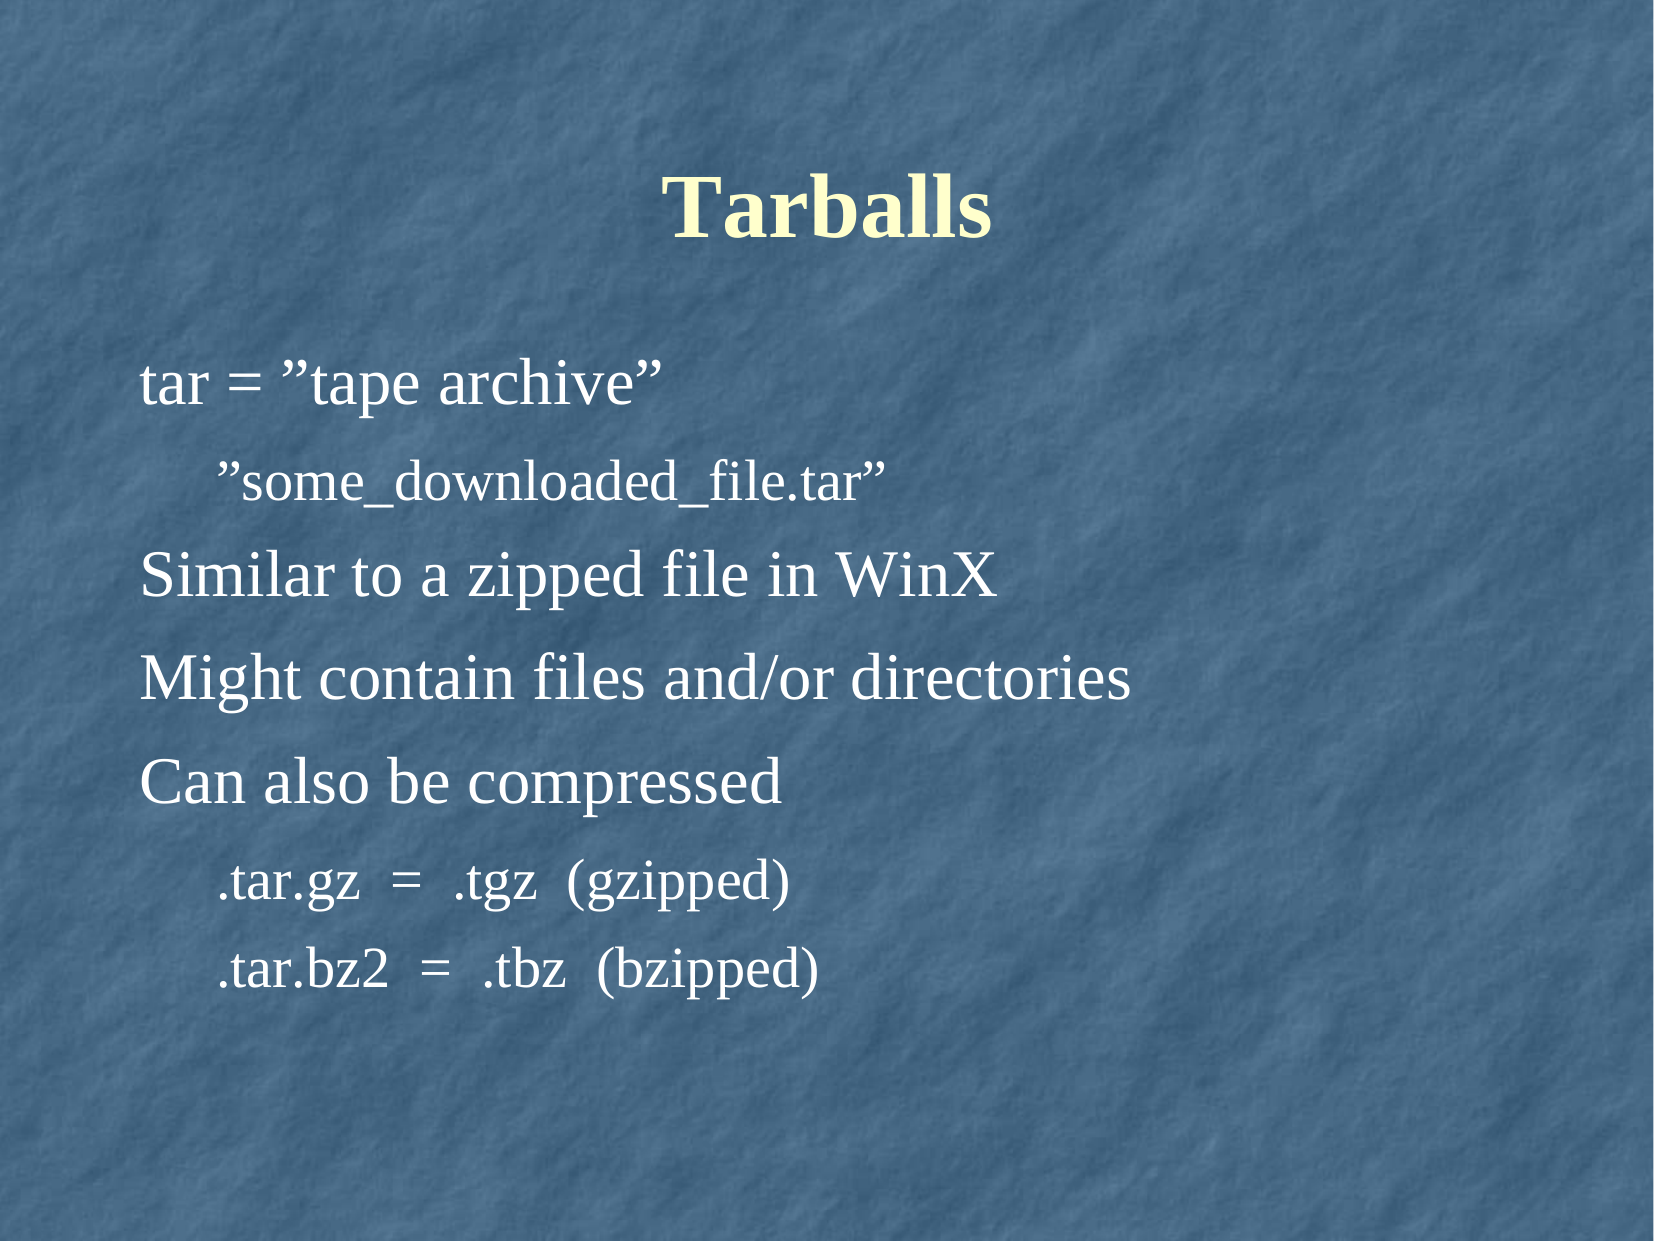

# Tarballs
tar = ”tape archive”
”some_downloaded_file.tar”
Similar to a zipped file in WinX
Might contain files and/or directories
Can also be compressed
.tar.gz = .tgz (gzipped)
.tar.bz2 = .tbz (bzipped)